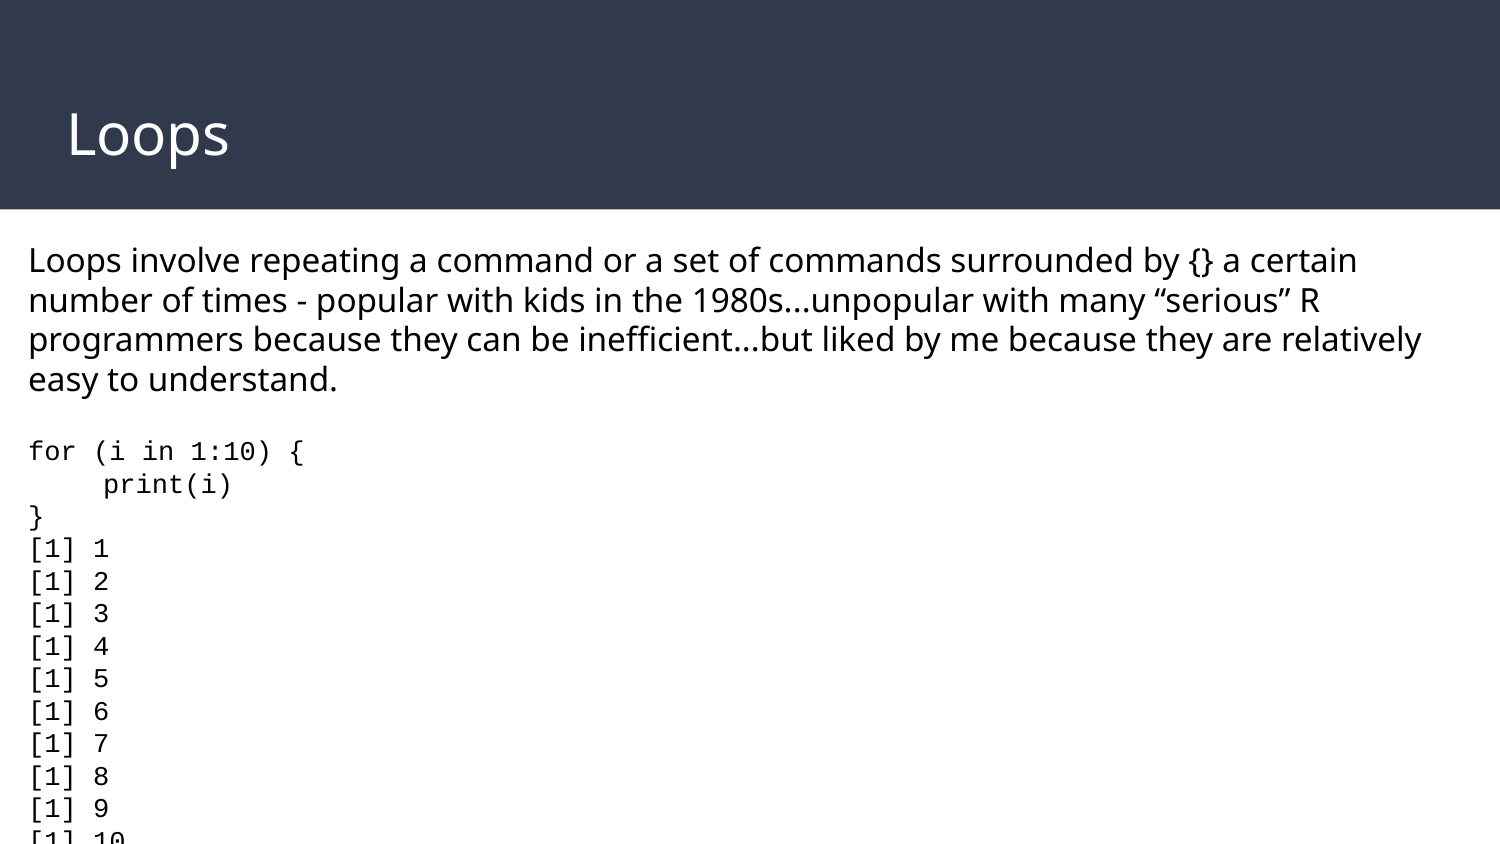

# Loops
Loops involve repeating a command or a set of commands surrounded by {} a certain number of times - popular with kids in the 1980s...unpopular with many “serious” R programmers because they can be inefficient...but liked by me because they are relatively easy to understand.
for (i in 1:10) {
print(i)
}
[1] 1
[1] 2
[1] 3
[1] 4
[1] 5
[1] 6
[1] 7
[1] 8
[1] 9
[1] 10